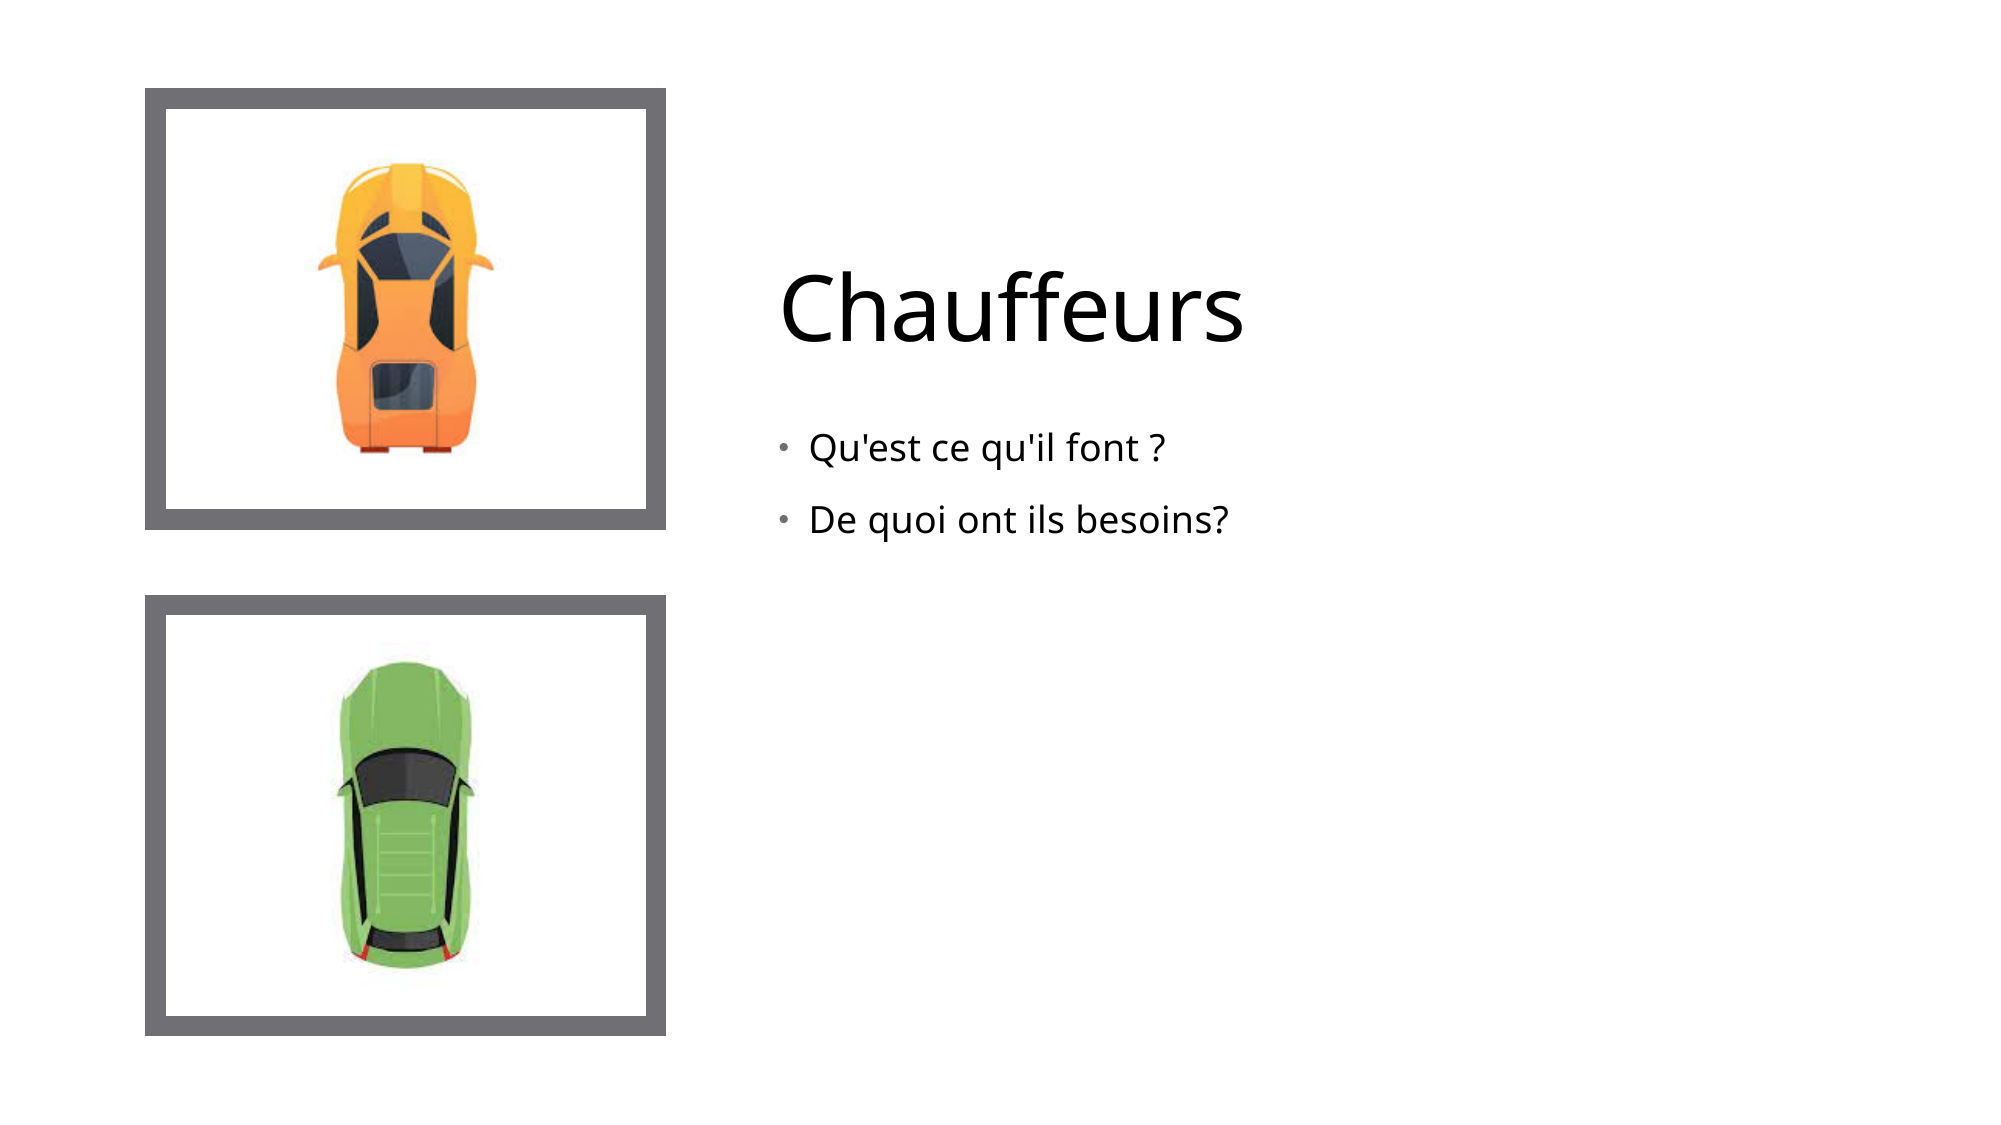

# Chauffeurs
Qu'est ce qu'il font ?
De quoi ont ils besoins?